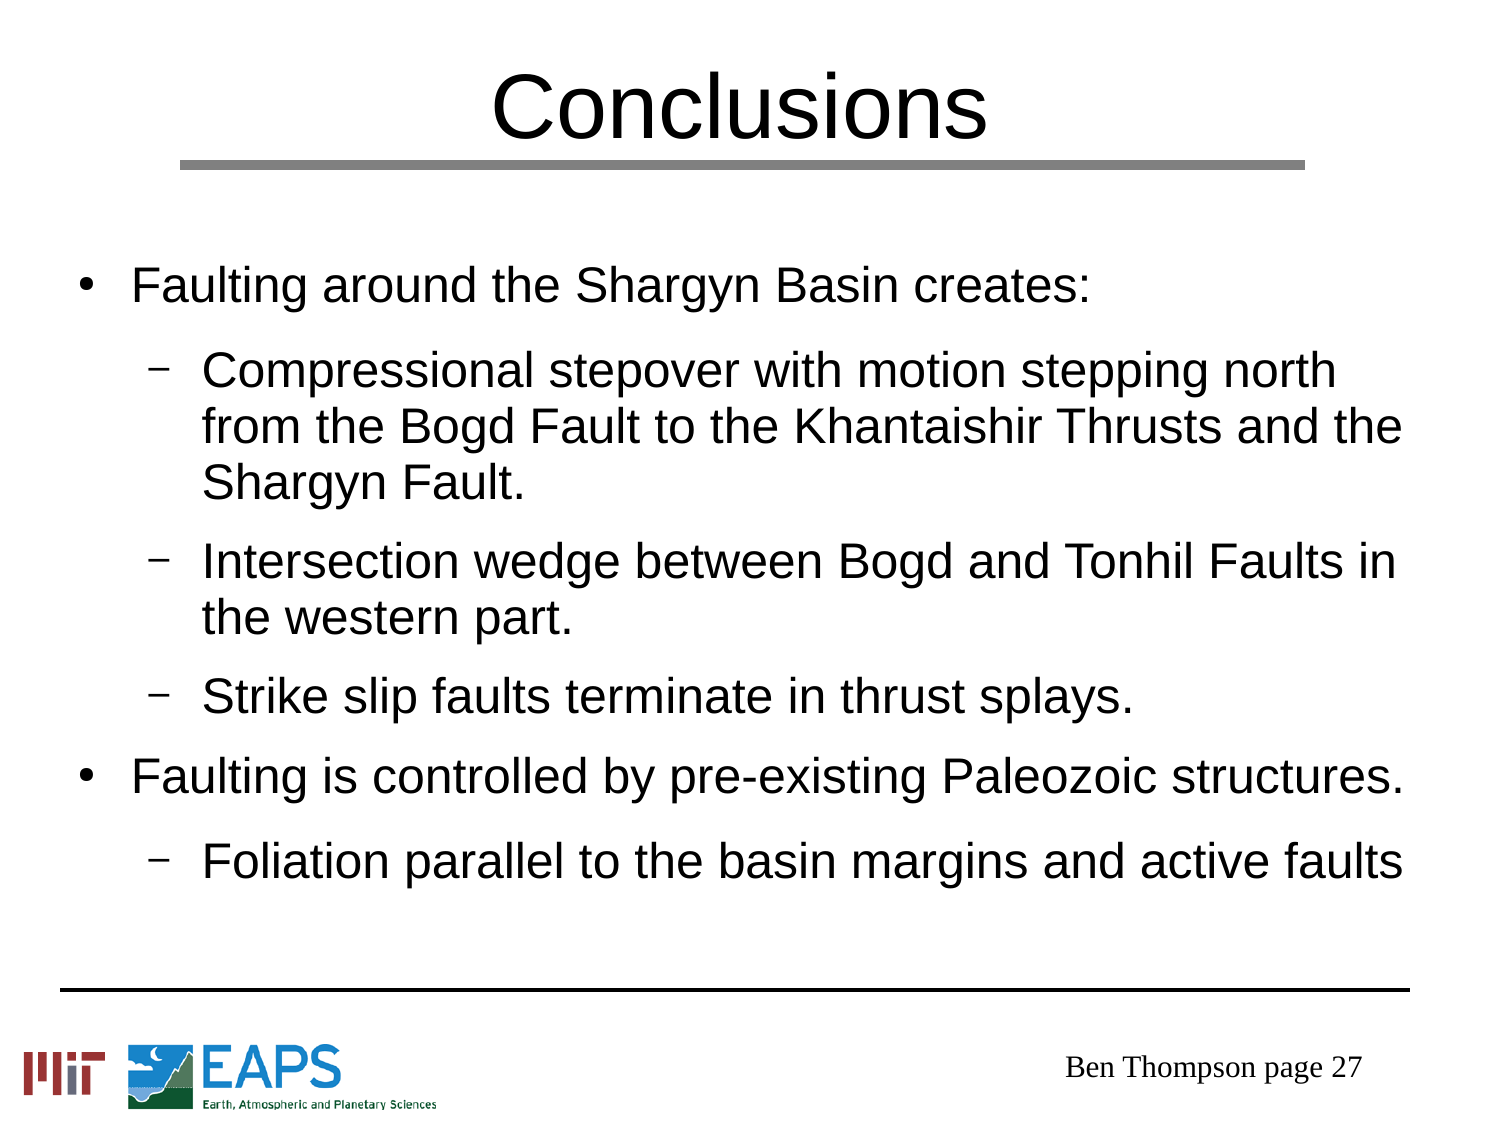

# Conclusions
Faulting around the Shargyn Basin creates:
Compressional stepover with motion stepping north from the Bogd Fault to the Khantaishir Thrusts and the Shargyn Fault.
Intersection wedge between Bogd and Tonhil Faults in the western part.
Strike slip faults terminate in thrust splays.
Faulting is controlled by pre-existing Paleozoic structures.
Foliation parallel to the basin margins and active faults
27